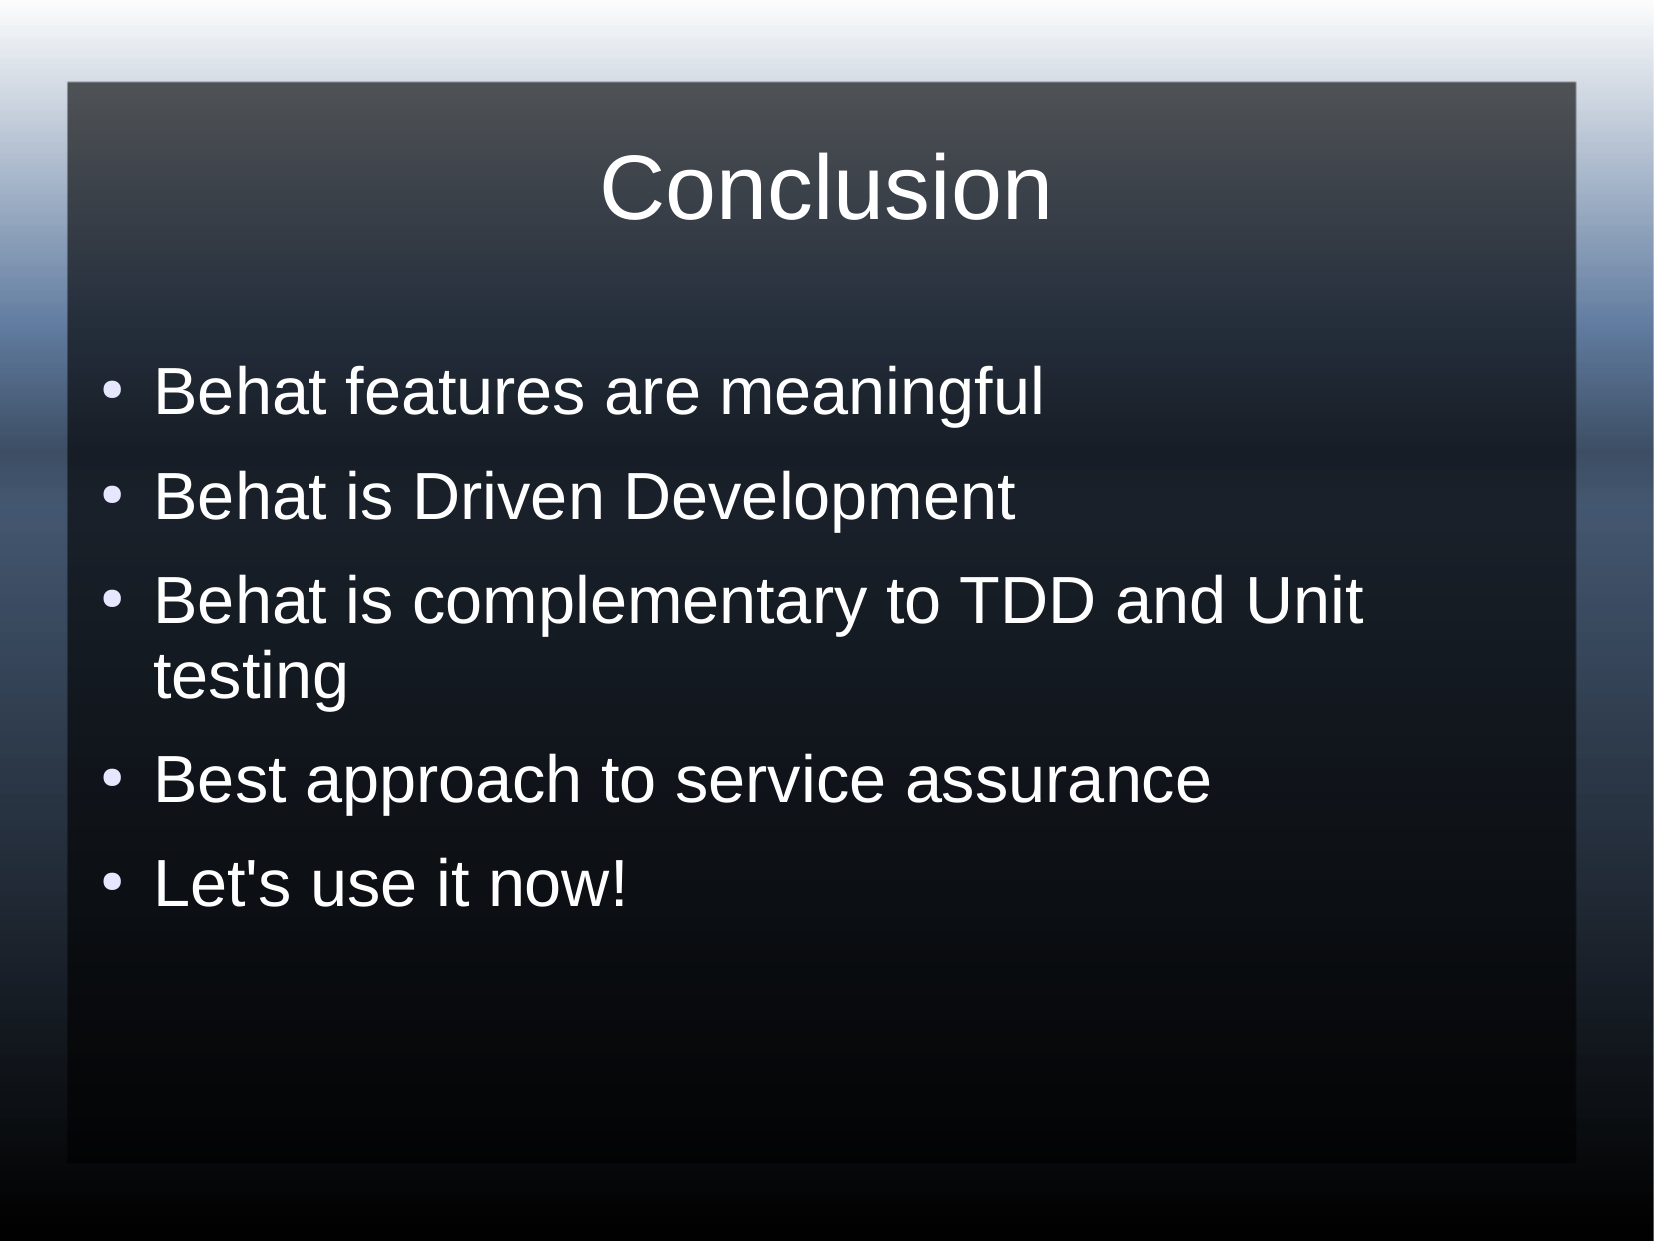

# Conclusion
Behat features are meaningful
Behat is Driven Development
Behat is complementary to TDD and Unit testing
Best approach to service assurance
Let's use it now!